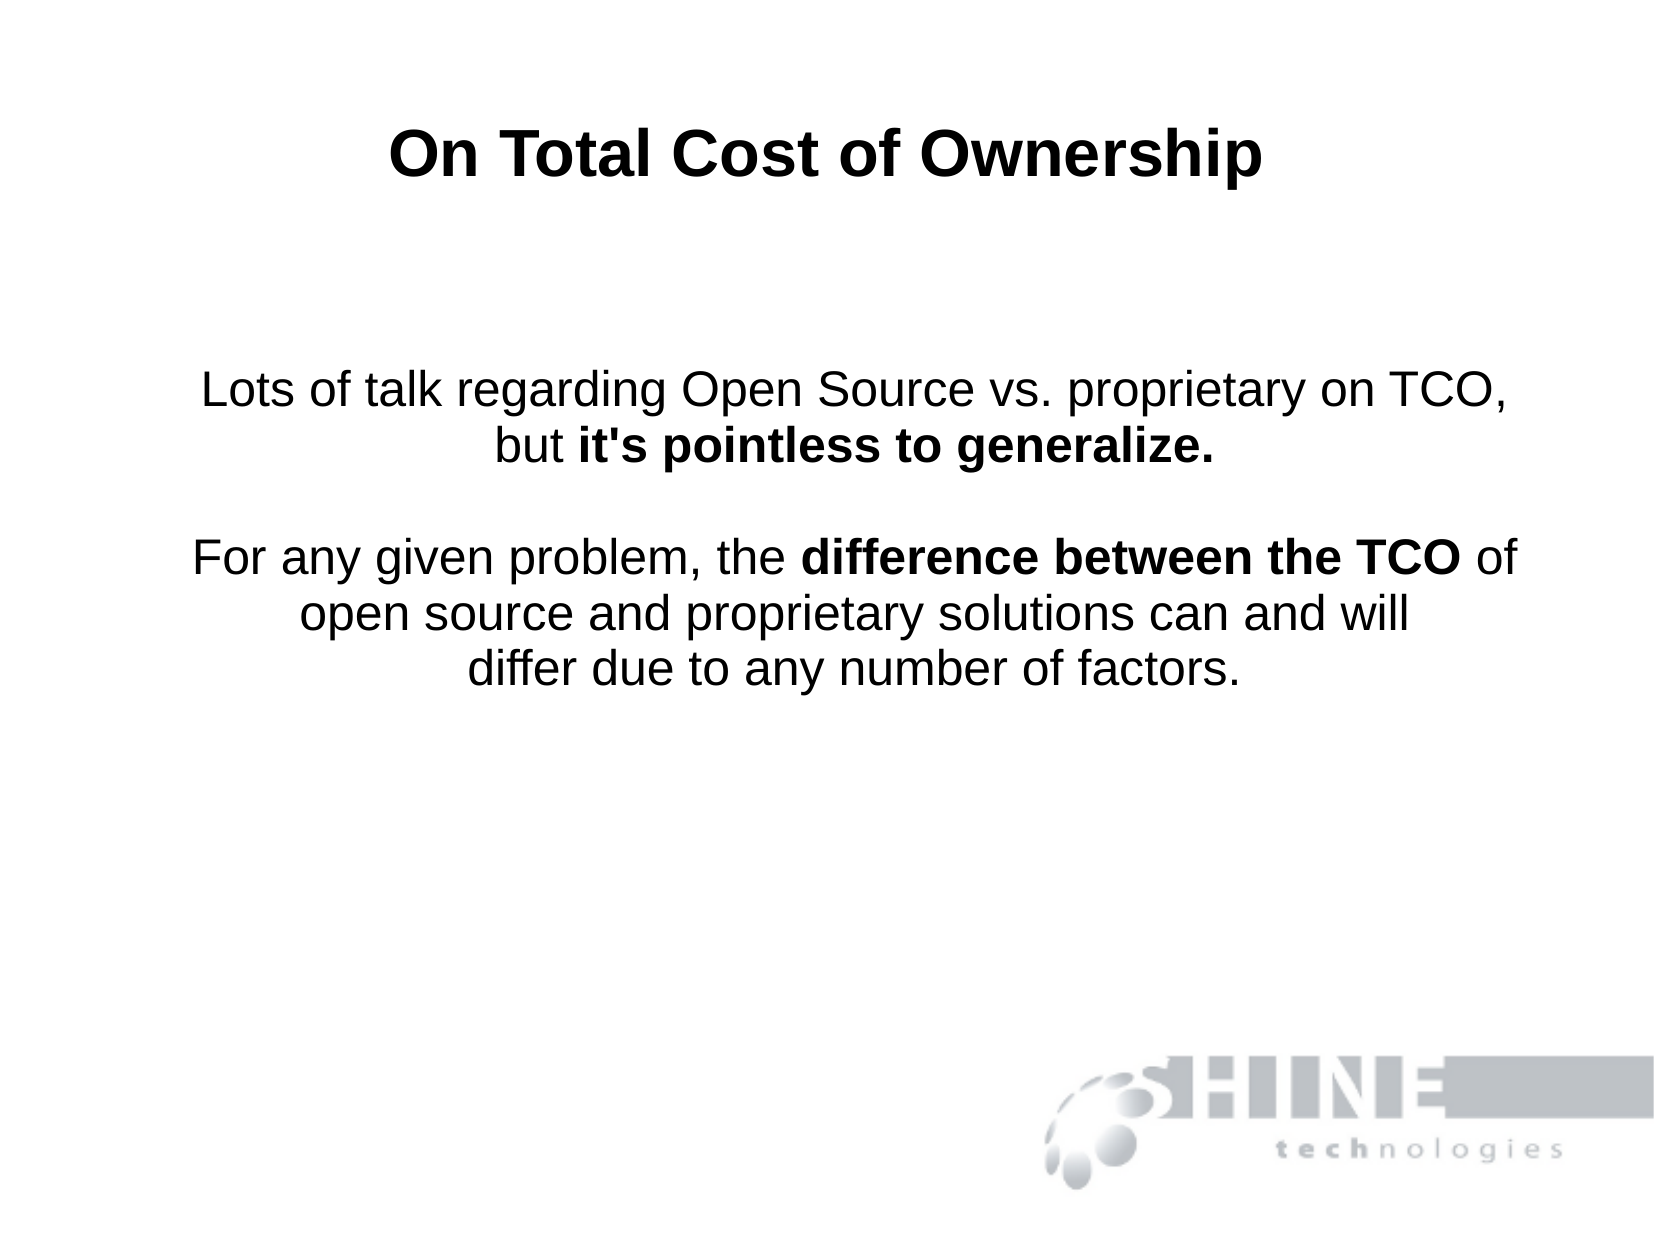

# On Total Cost of Ownership
Lots of talk regarding Open Source vs. proprietary on TCO,
but it's pointless to generalize.
For any given problem, the difference between the TCO of
open source and proprietary solutions can and will
differ due to any number of factors.